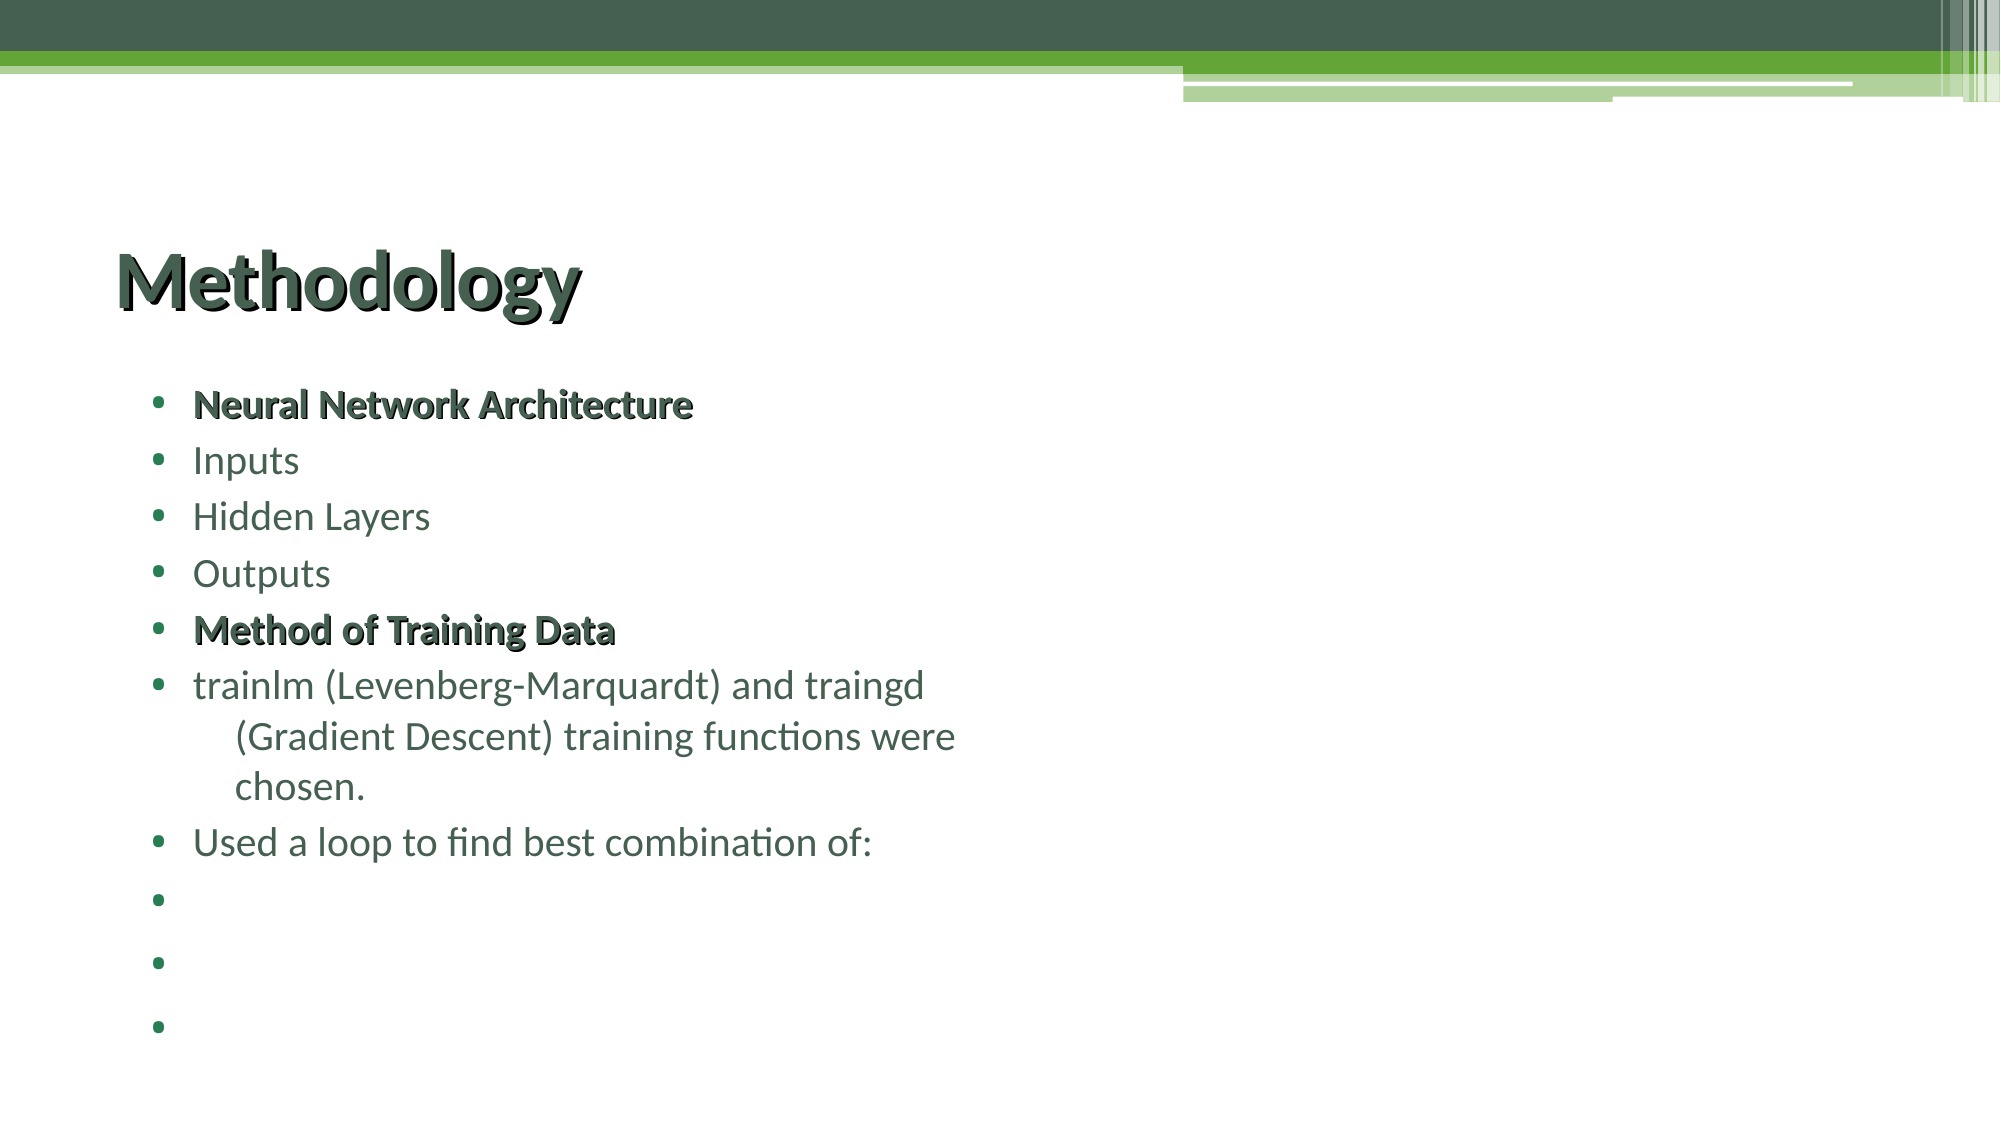

# Methodology
Neural Network Architecture
Inputs
Hidden Layers
Outputs
Method of Training Data
trainlm (Levenberg-Marquardt) and traingd (Gradient Descent) training functions were chosen.
Used a loop to find best combination of: